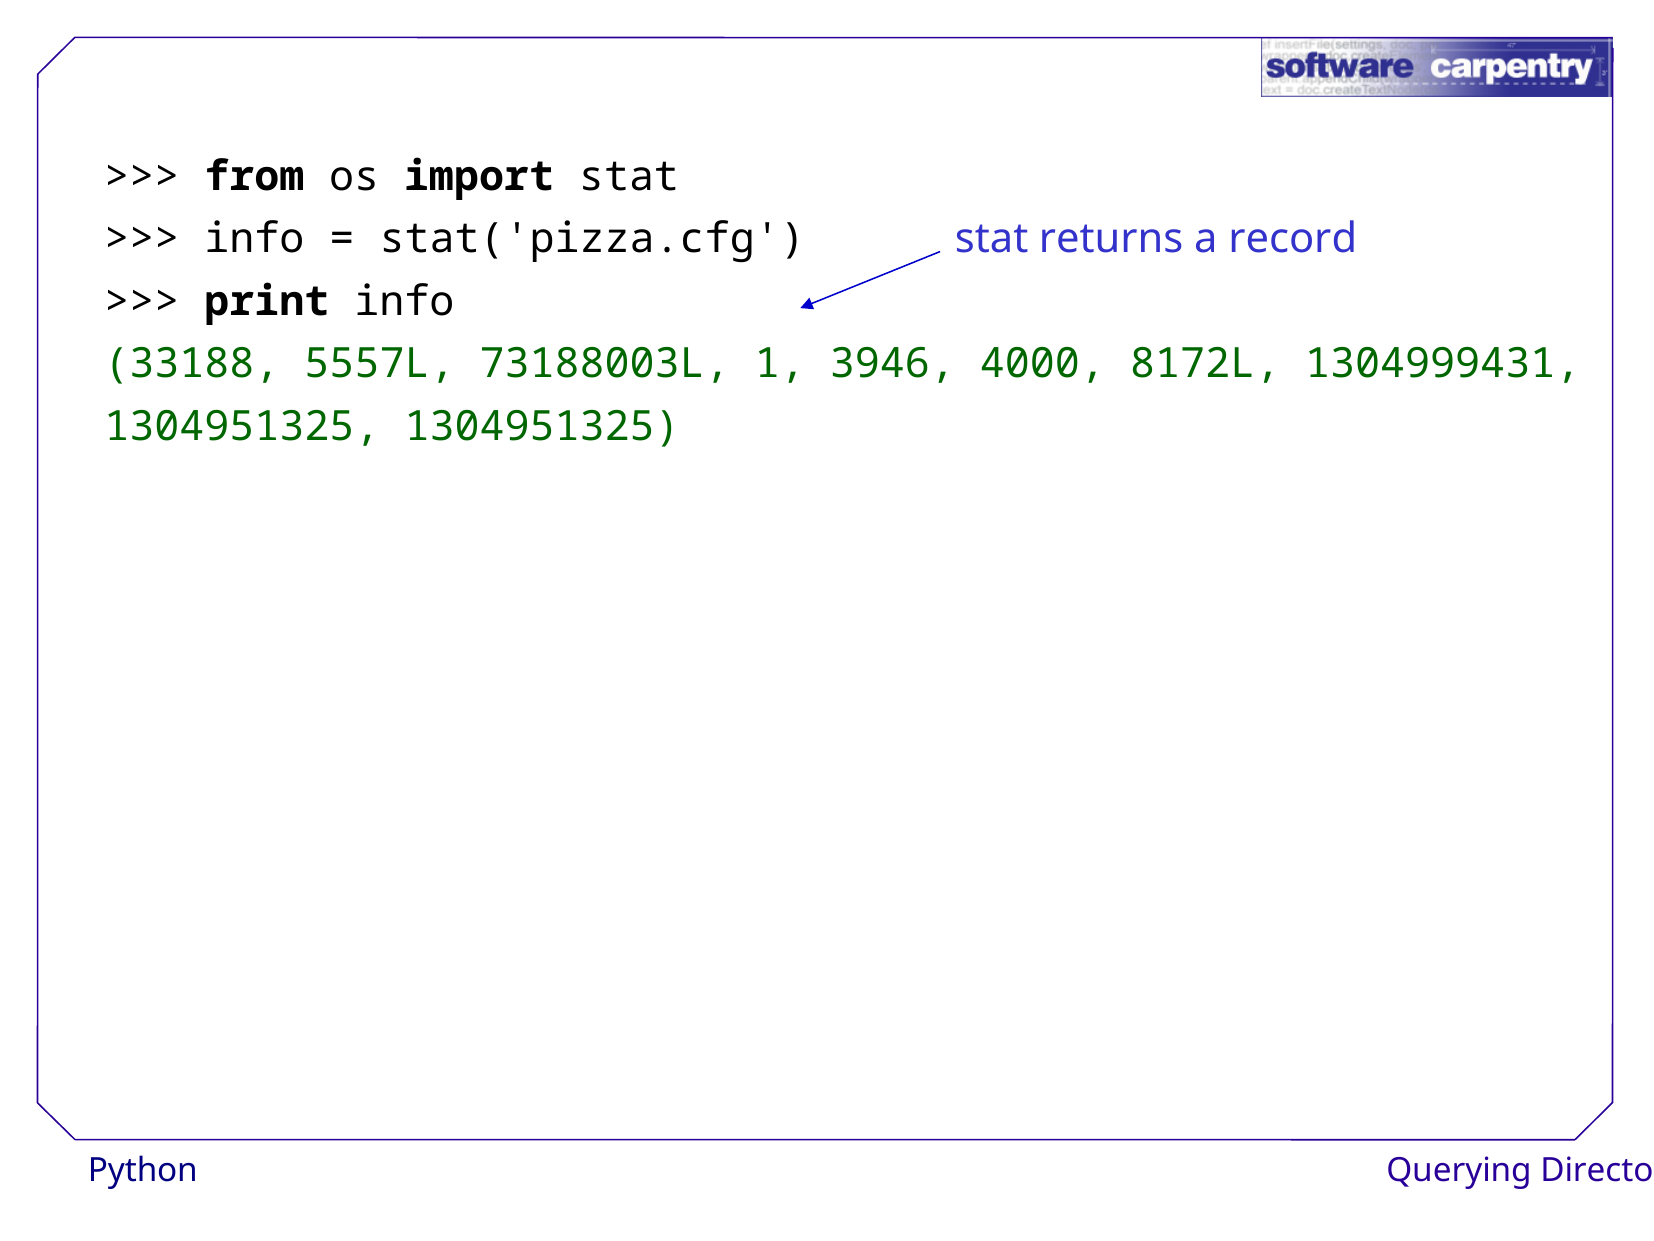

>>> from os import stat
>>> info = stat('pizza.cfg')
>>> print info
(33188, 5557L, 73188003L, 1, 3946, 4000, 8172L, 1304999431,
1304951325, 1304951325)
stat returns a record